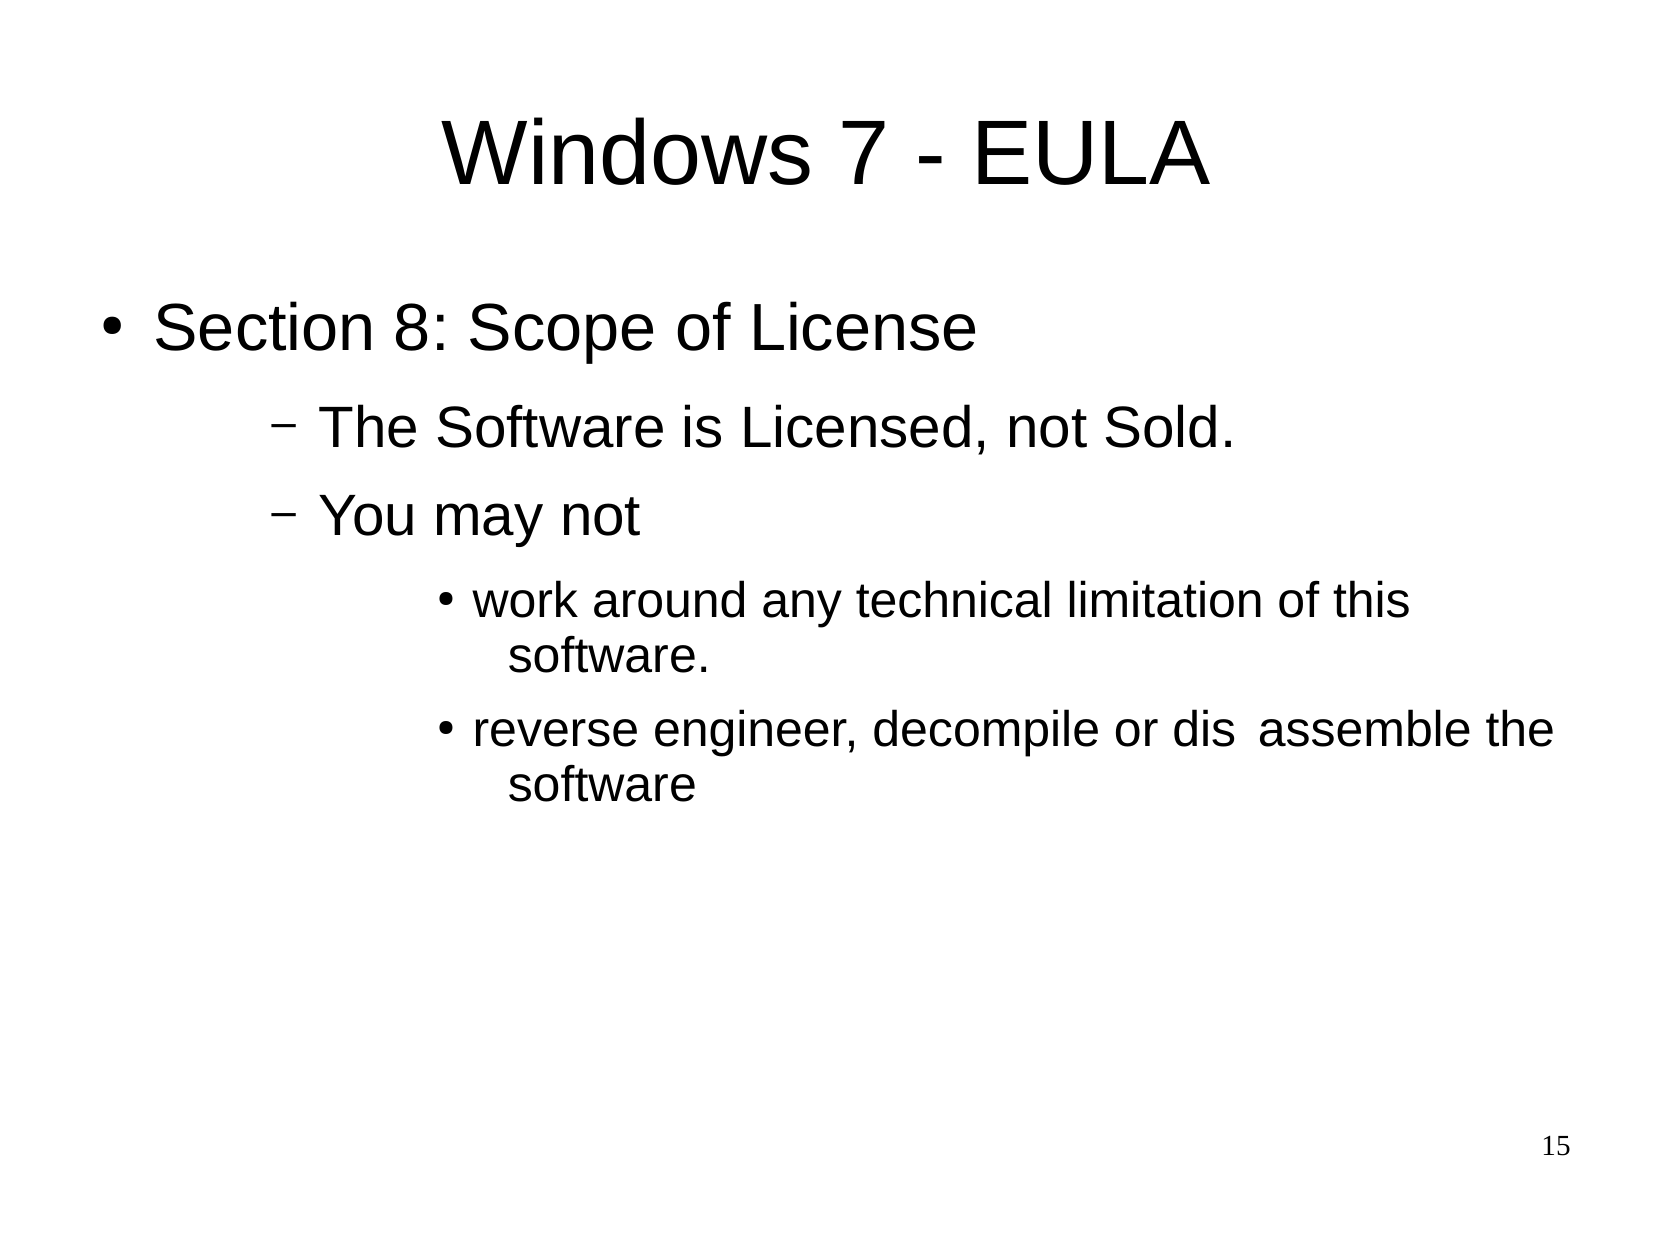

# Windows 7 - EULA
Section 8: Scope of License
The Software is Licensed, not Sold.
You may not
work around any technical limitation of this software.
reverse engineer, decompile or dis	assemble the software
15